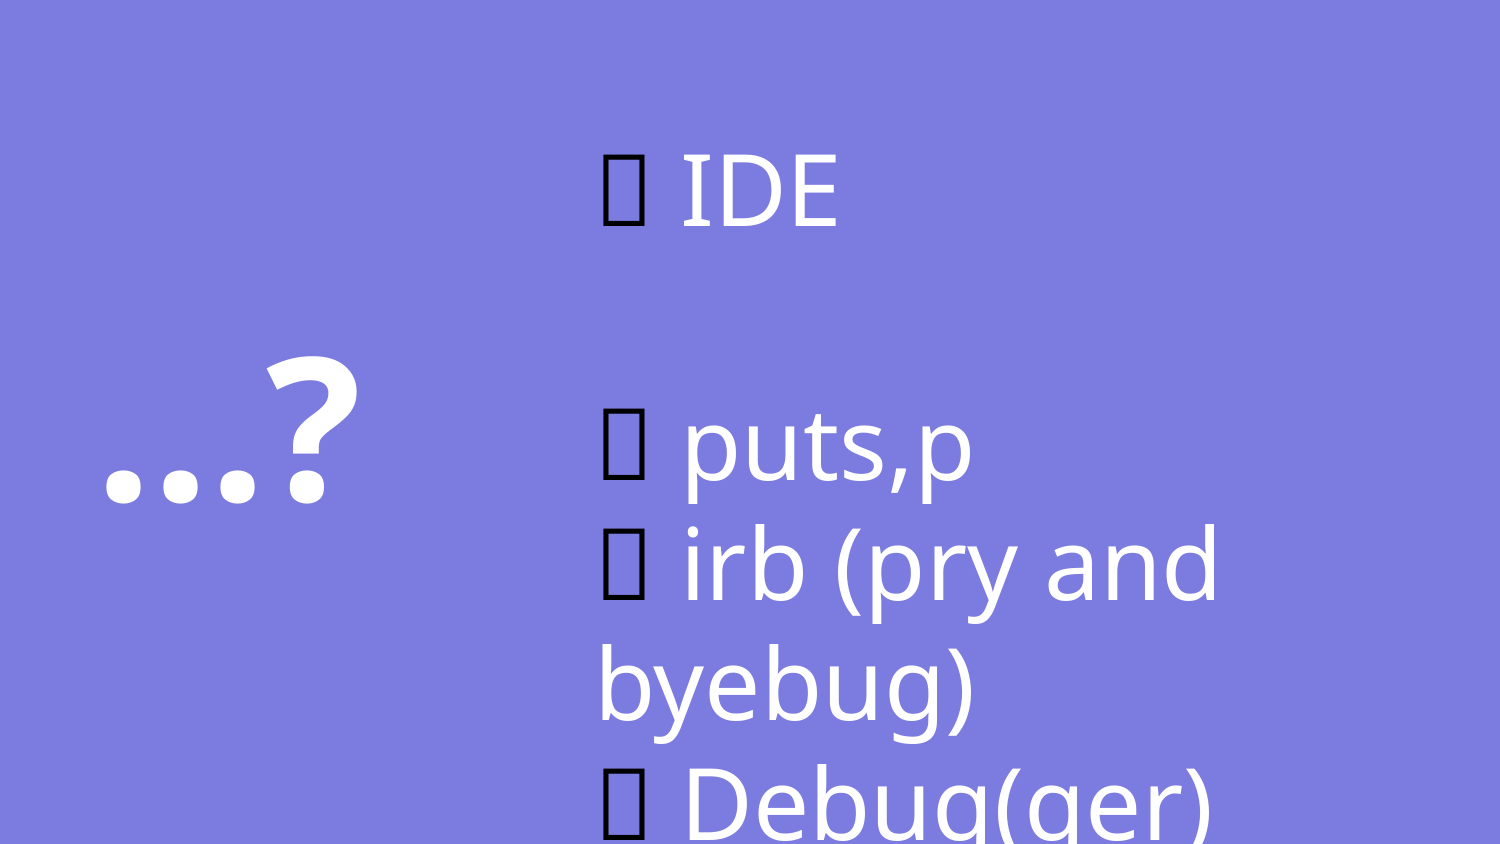

# …?
❎ IDE
❌ puts,p
❌ irb (pry and byebug)
❌ Debug(ger)